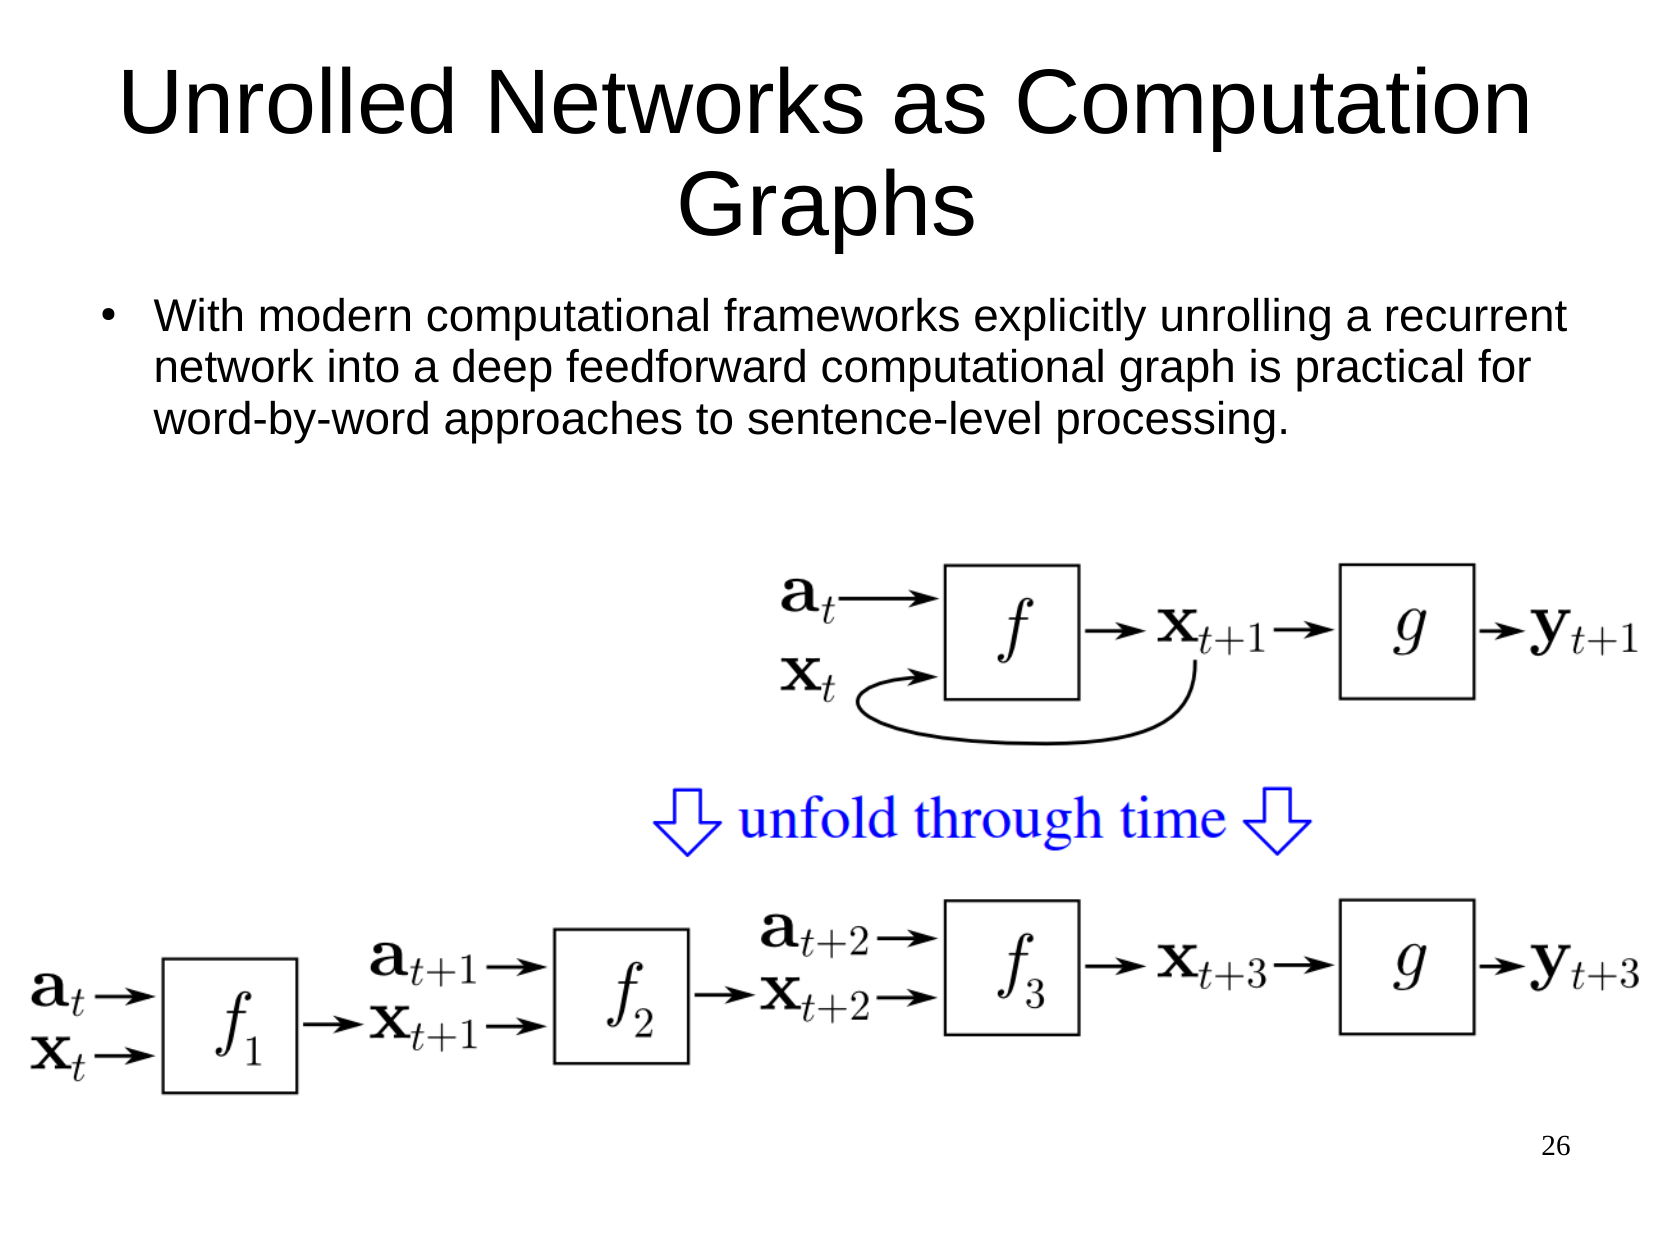

# Unrolled Networks as Computation Graphs
With modern computational frameworks explicitly unrolling a recurrent network into a deep feedforward computational graph is practical for word-by-word approaches to sentence-level processing.
26